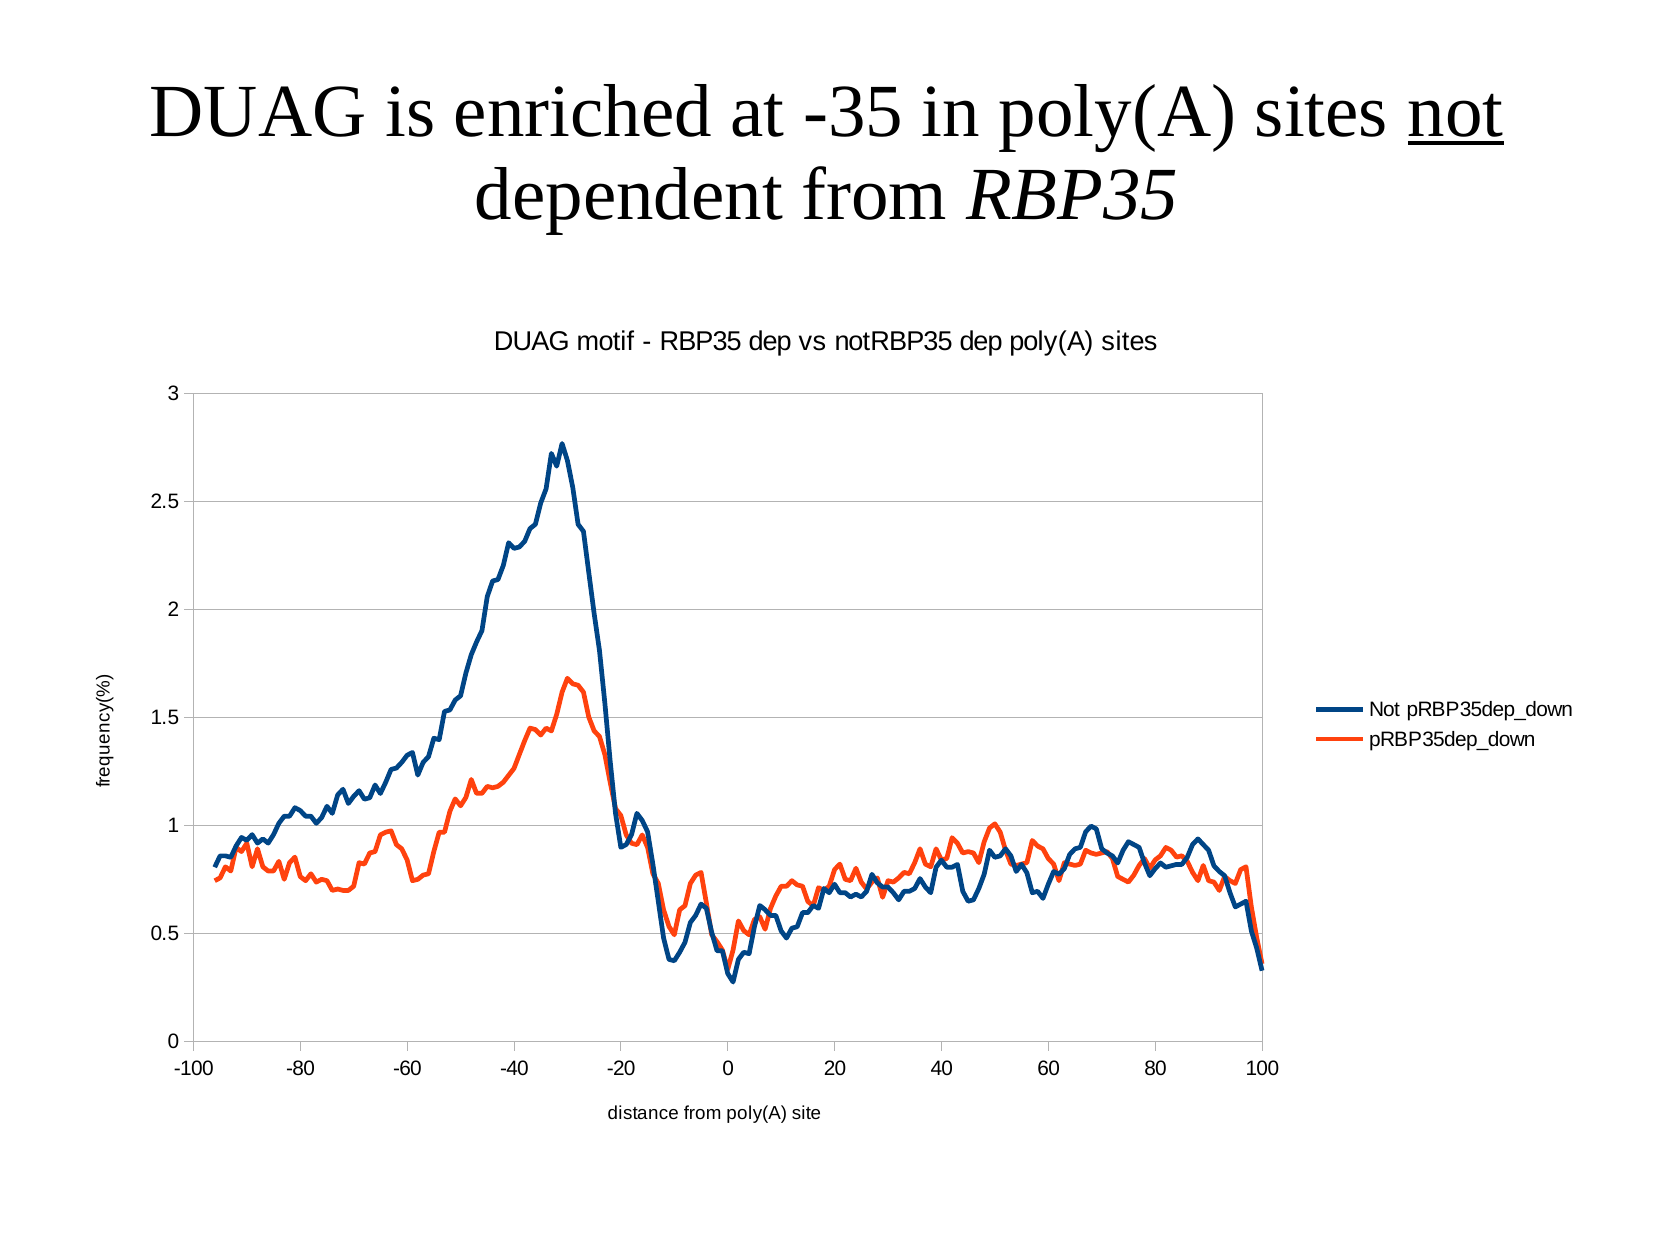

# DUAG is enriched at -35 in poly(A) sites not dependent from RBP35
### Chart: DUAG motif - RBP35 dep vs notRBP35 dep poly(A) sites
| Category | Not pRBP35dep_down | pRBP35dep_down |
|---|---|---|